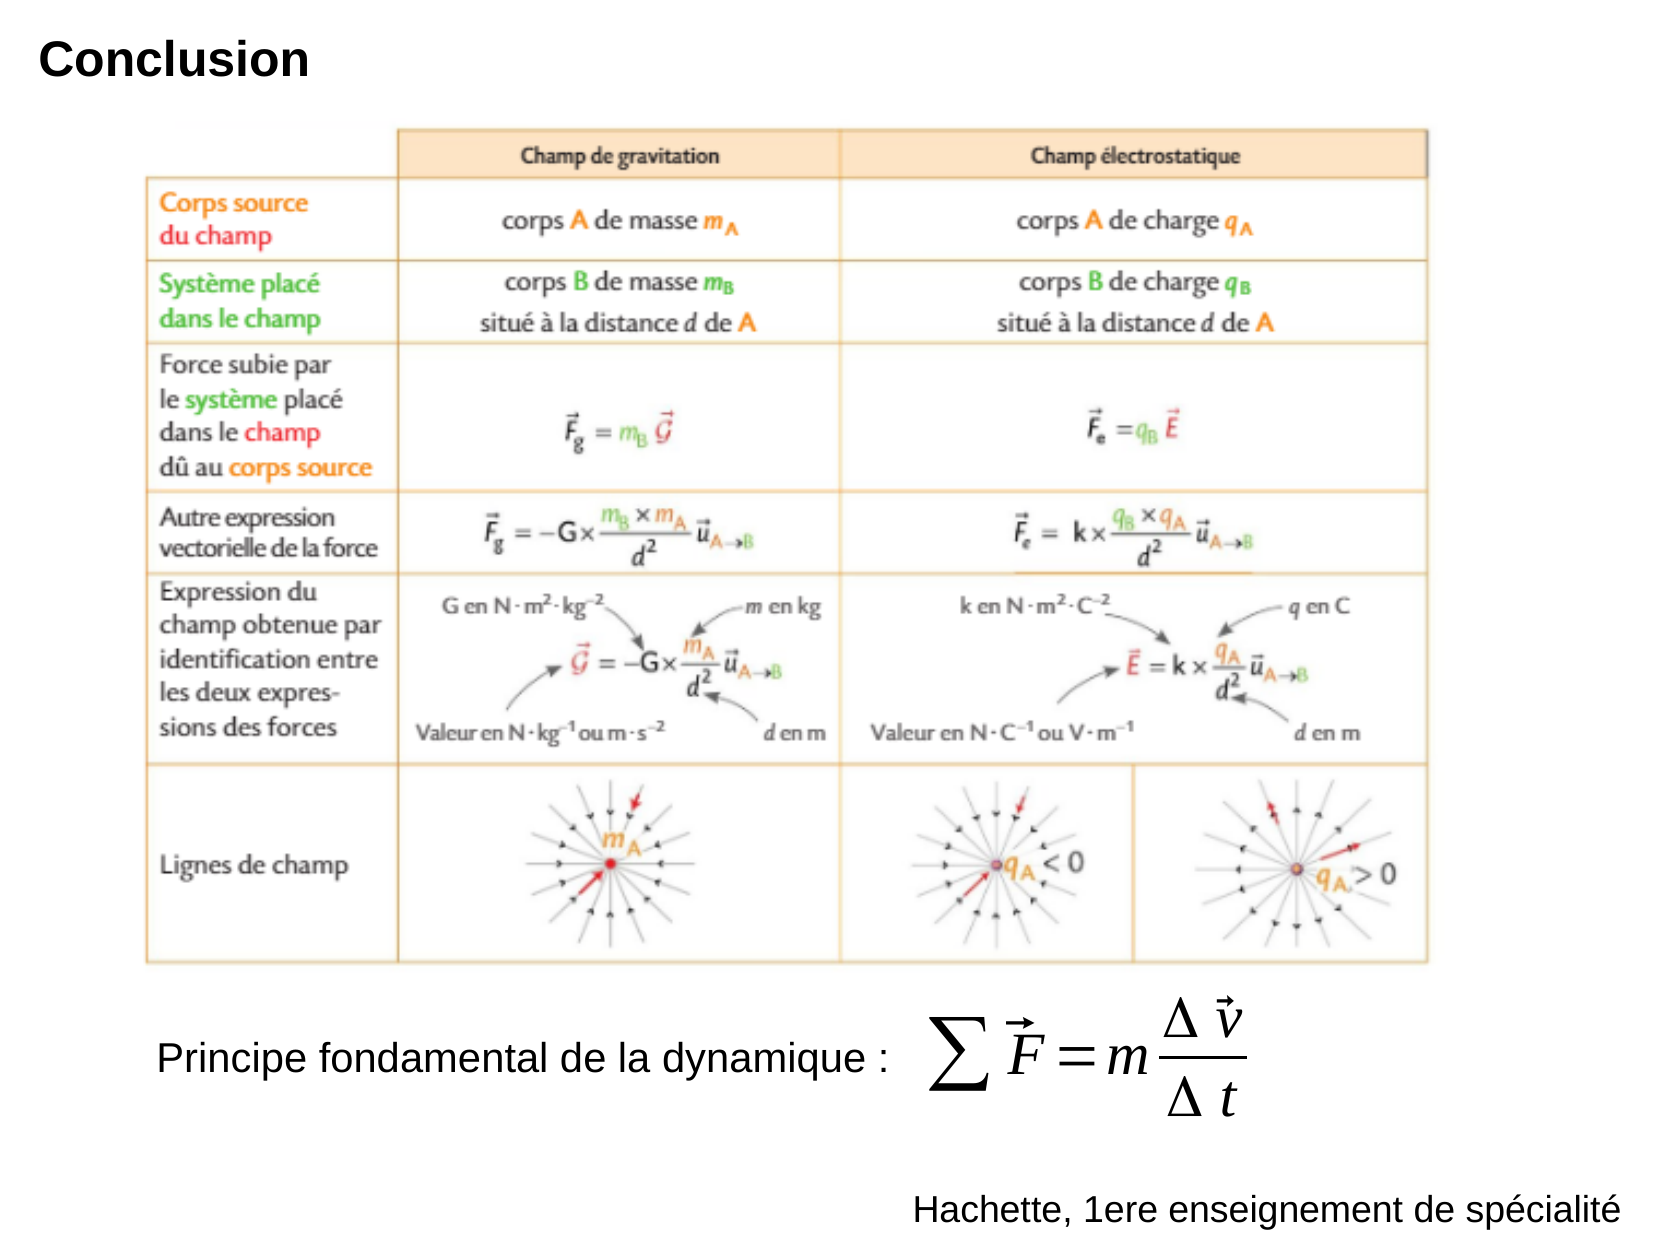

Conclusion
Principe fondamental de la dynamique :
Hachette, 1ere enseignement de spécialité